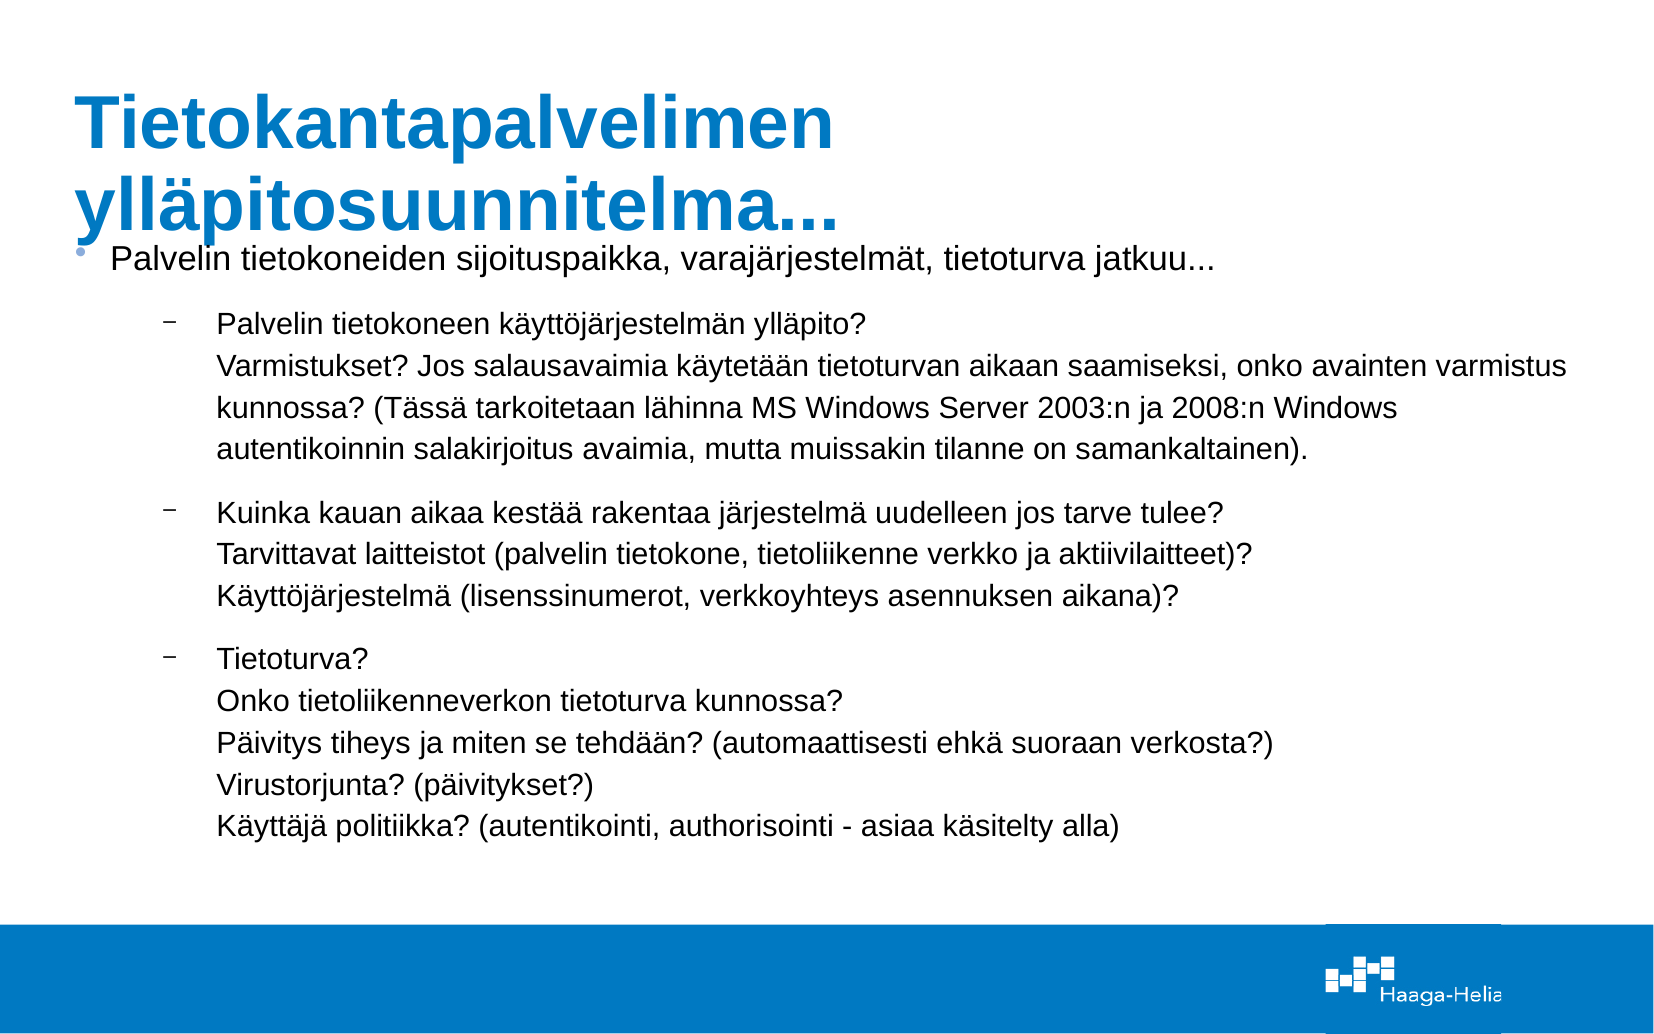

# Tietokantapalvelimen ylläpitosuunnitelma...
Palvelin tietokoneiden sijoituspaikka, varajärjestelmät, tietoturva jatkuu...
Palvelin tietokoneen käyttöjärjestelmän ylläpito?
Varmistukset? Jos salausavaimia käytetään tietoturvan aikaan saamiseksi, onko avainten varmistus kunnossa? (Tässä tarkoitetaan lähinna MS Windows Server 2003:n ja 2008:n Windows autentikoinnin salakirjoitus avaimia, mutta muissakin tilanne on samankaltainen).
Kuinka kauan aikaa kestää rakentaa järjestelmä uudelleen jos tarve tulee?
Tarvittavat laitteistot (palvelin tietokone, tietoliikenne verkko ja aktiivilaitteet)?
Käyttöjärjestelmä (lisenssinumerot, verkkoyhteys asennuksen aikana)?
Tietoturva?
Onko tietoliikenneverkon tietoturva kunnossa?
Päivitys tiheys ja miten se tehdään? (automaattisesti ehkä suoraan verkosta?)
Virustorjunta? (päivitykset?)
Käyttäjä politiikka? (autentikointi, authorisointi - asiaa käsitelty alla)